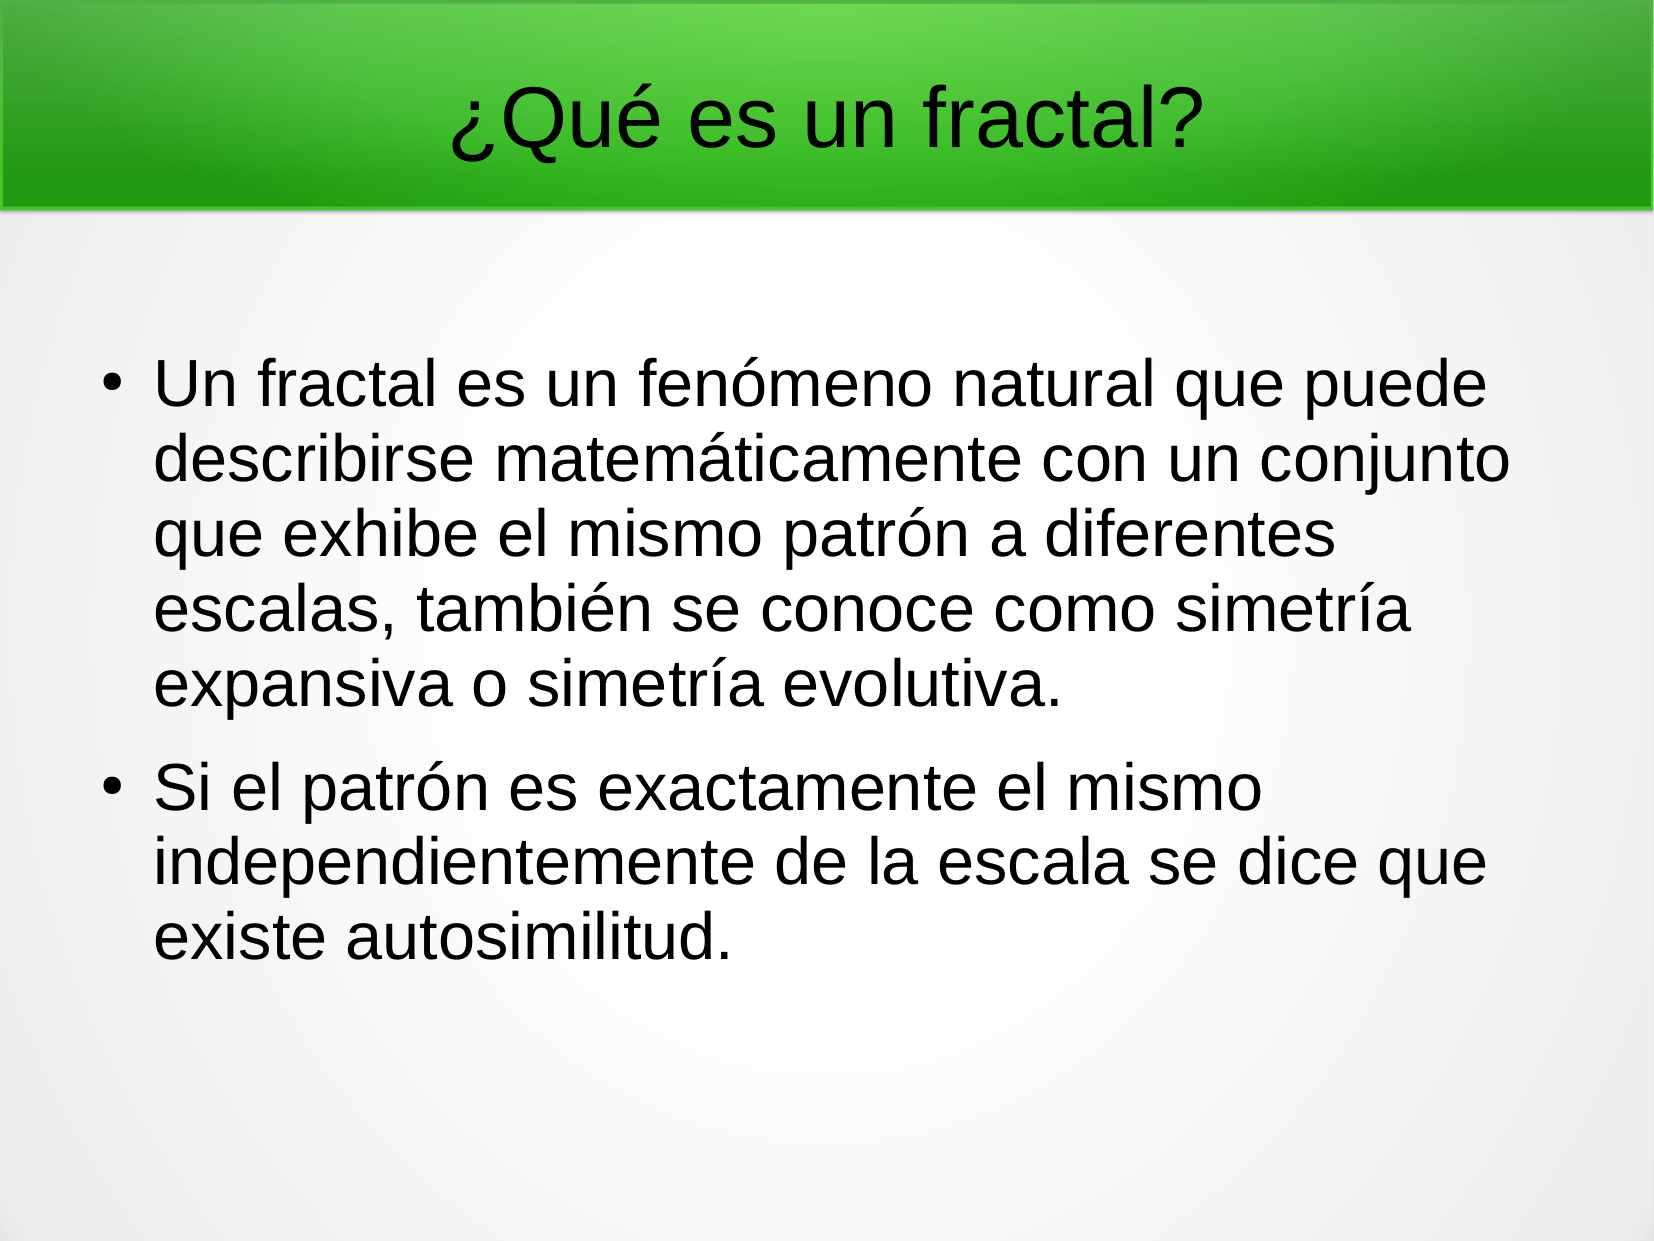

# ¿Qué es un fractal?
Un fractal es un fenómeno natural que puede describirse matemáticamente con un conjunto que exhibe el mismo patrón a diferentes escalas, también se conoce como simetría expansiva o simetría evolutiva.
Si el patrón es exactamente el mismo independientemente de la escala se dice que existe autosimilitud.